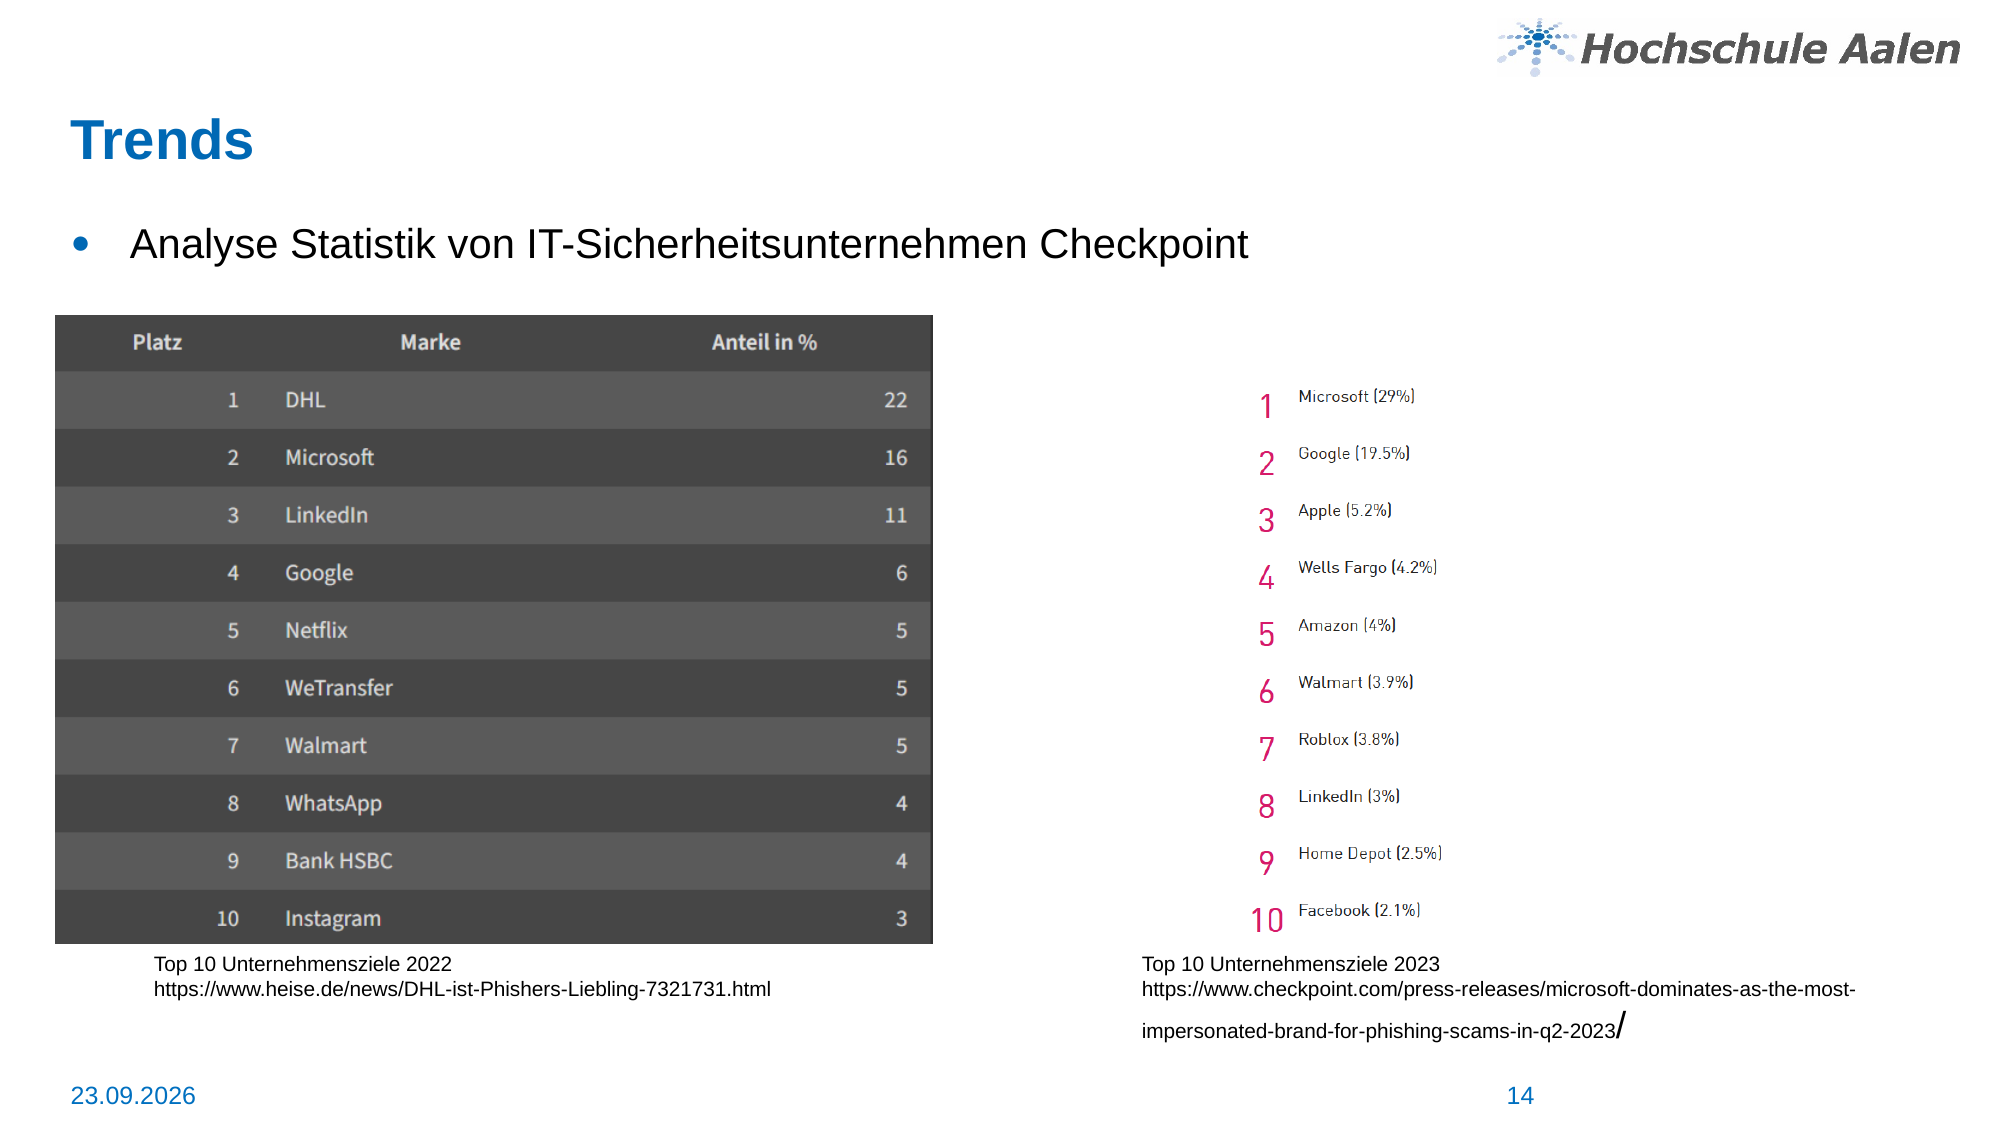

# Trends
Analyse Statistik von IT-Sicherheitsunternehmen Checkpoint
Top 10 Unternehmensziele 2022
https://www.heise.de/news/DHL-ist-Phishers-Liebling-7321731.html
Top 10 Unternehmensziele 2023
https://www.checkpoint.com/press-releases/microsoft-dominates-as-the-most-impersonated-brand-for-phishing-scams-in-q2-2023/